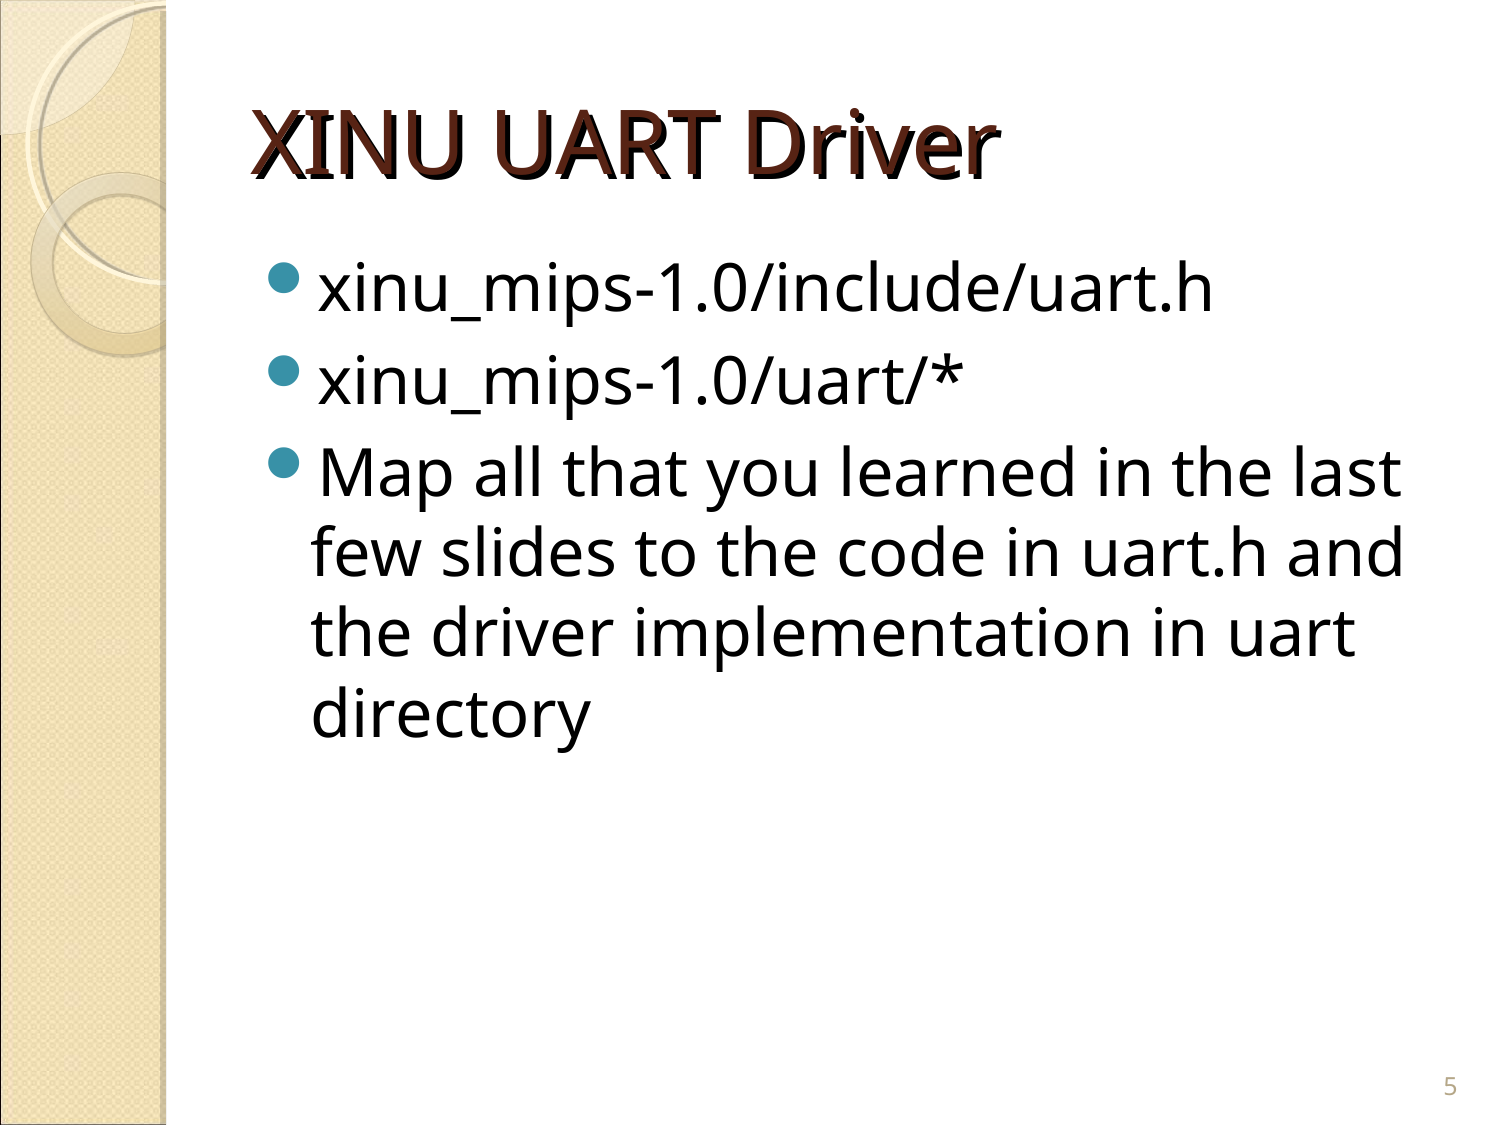

# XINU UART Driver
xinu_mips-1.0/include/uart.h
xinu_mips-1.0/uart/*
Map all that you learned in the last few slides to the code in uart.h and the driver implementation in uart directory